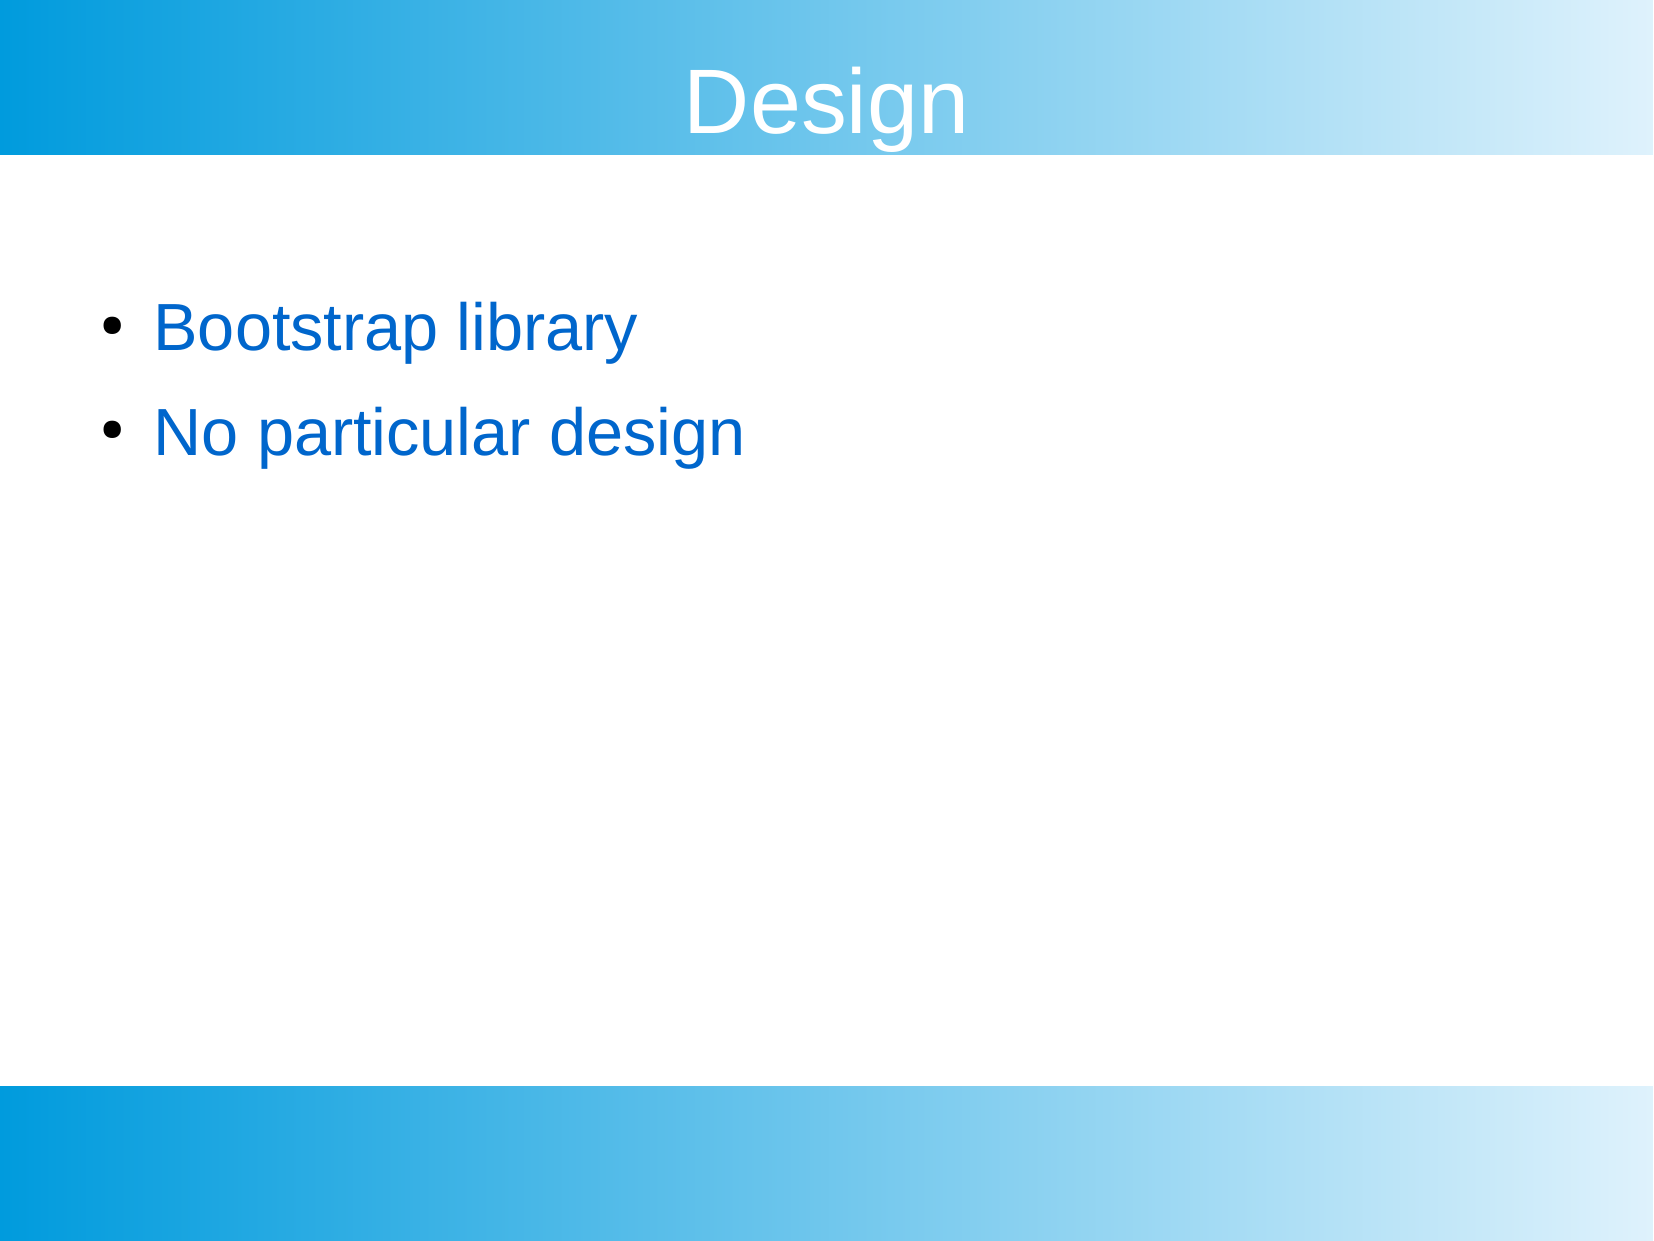

# Design
Bootstrap library
No particular design